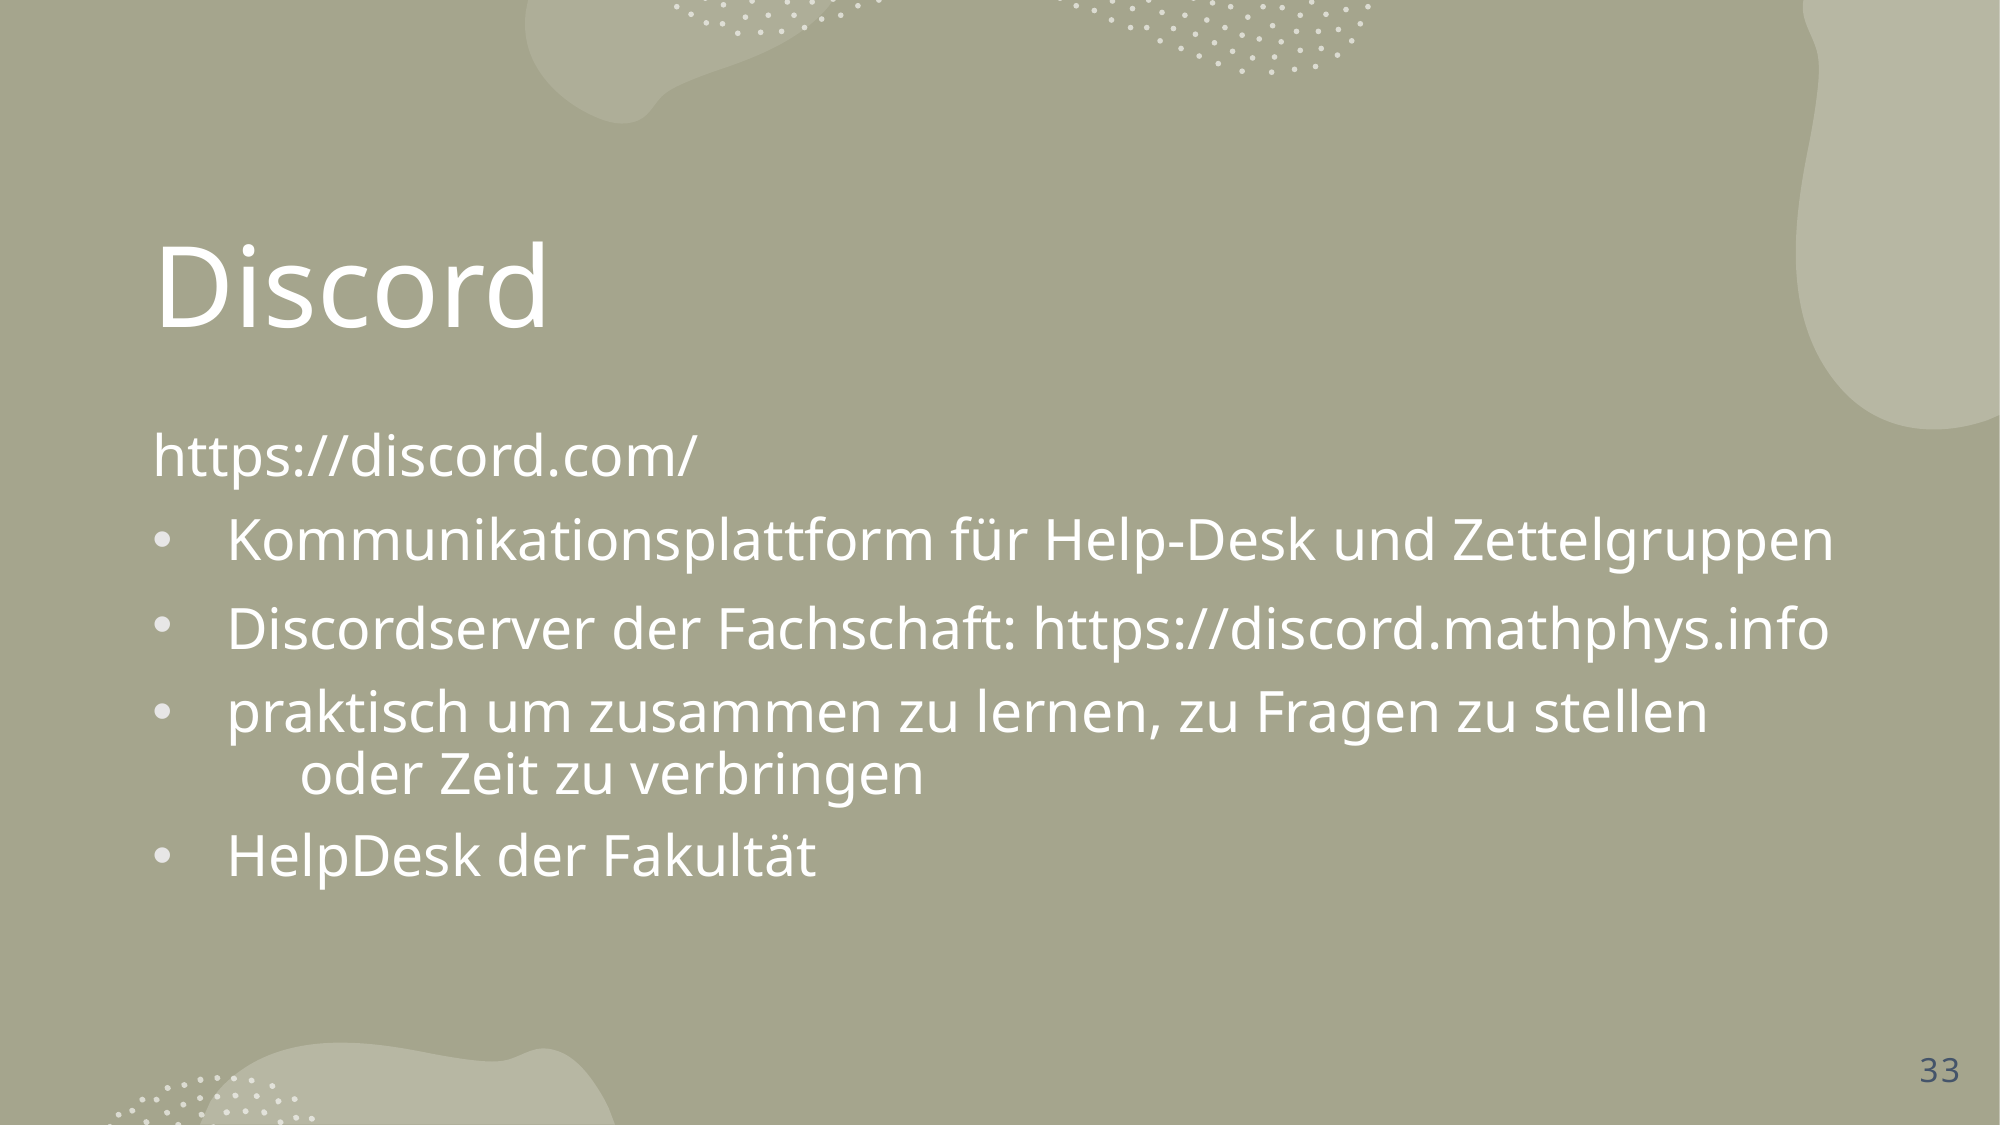

# Discord
https://discord.com/
Kommunikationsplattform für Help-Desk und Zettelgruppen
Discordserver der Fachschaft: https://discord.mathphys.info
praktisch um zusammen zu lernen, zu Fragen zu stellen oder Zeit zu verbringen
HelpDesk der Fakultät